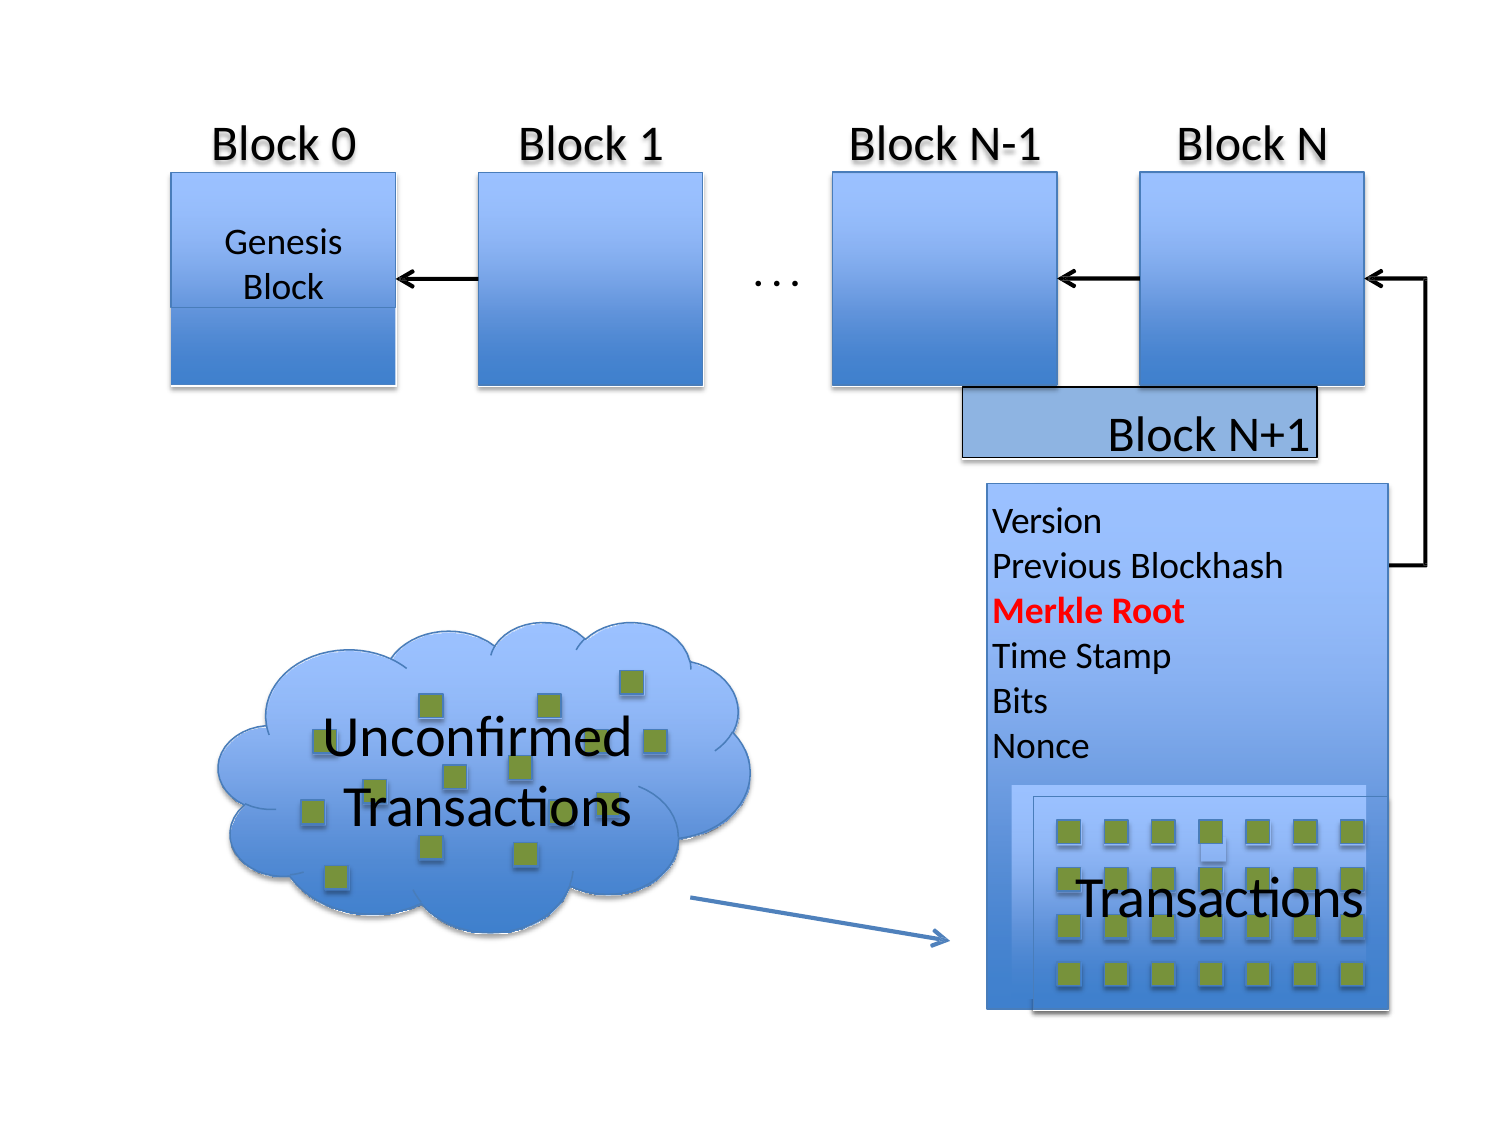

# Block 0
Block N-1
Block N
Block 1
Genesis
Block
. . .
Block N+1
Version
Previous Blockhash
Merkle Root
Time Stamp Bits
Nonce
Unconfirmed Transactions
Transactions